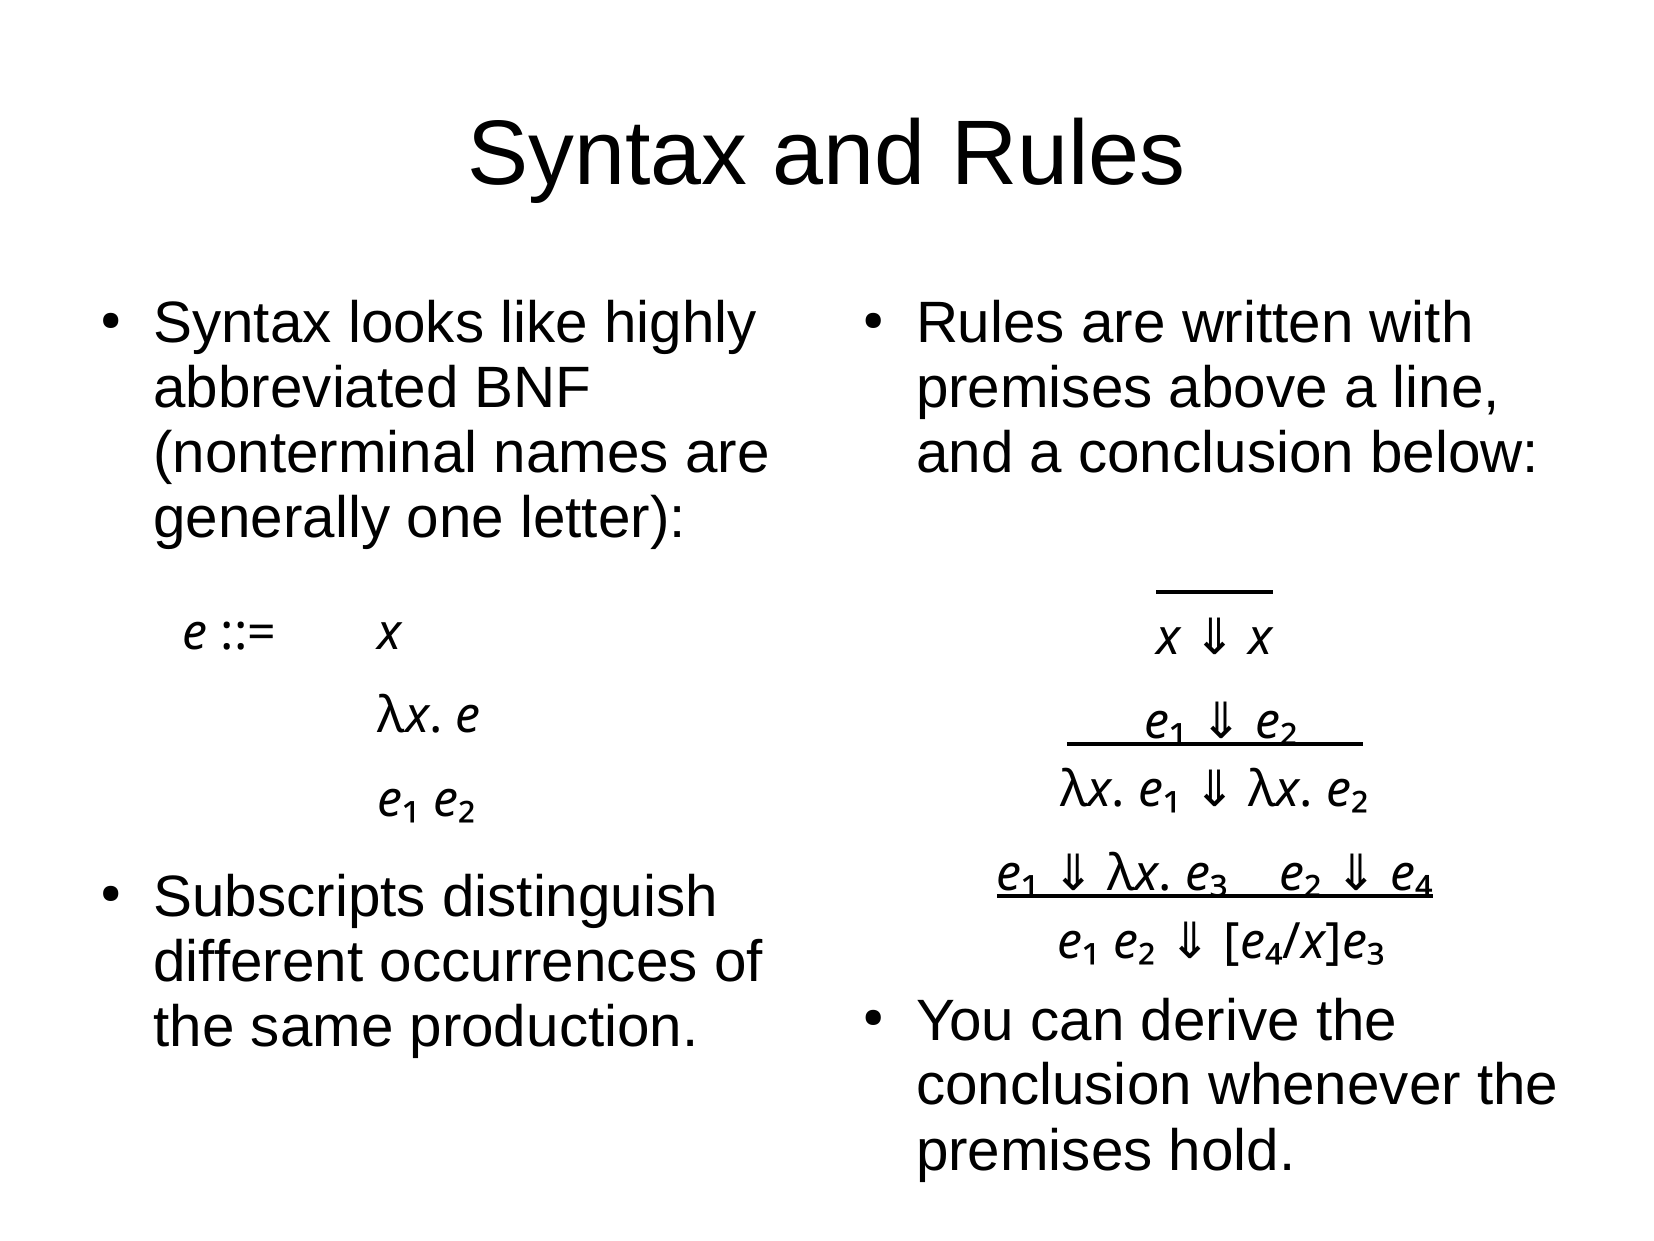

# Syntax and Rules
Syntax looks like highly abbreviated BNF (nonterminal names are generally one letter):
Subscripts distinguish different occurrences of the same production.
Rules are written with premises above a line, and a conclusion below:
You can derive the conclusion whenever the premises hold.
| x ⇓ x |
| --- |
| e₁ ⇓ e₂ λx. e₁ ⇓ λx. e₂ |
| e₁ ⇓ λx. e₃ e₂ ⇓ e₄ e₁ e₂ ⇓ [e₄/x]e₃ |
| e ::= | x | |
| --- | --- | --- |
| | λx. e | |
| | e₁ e₂ | |